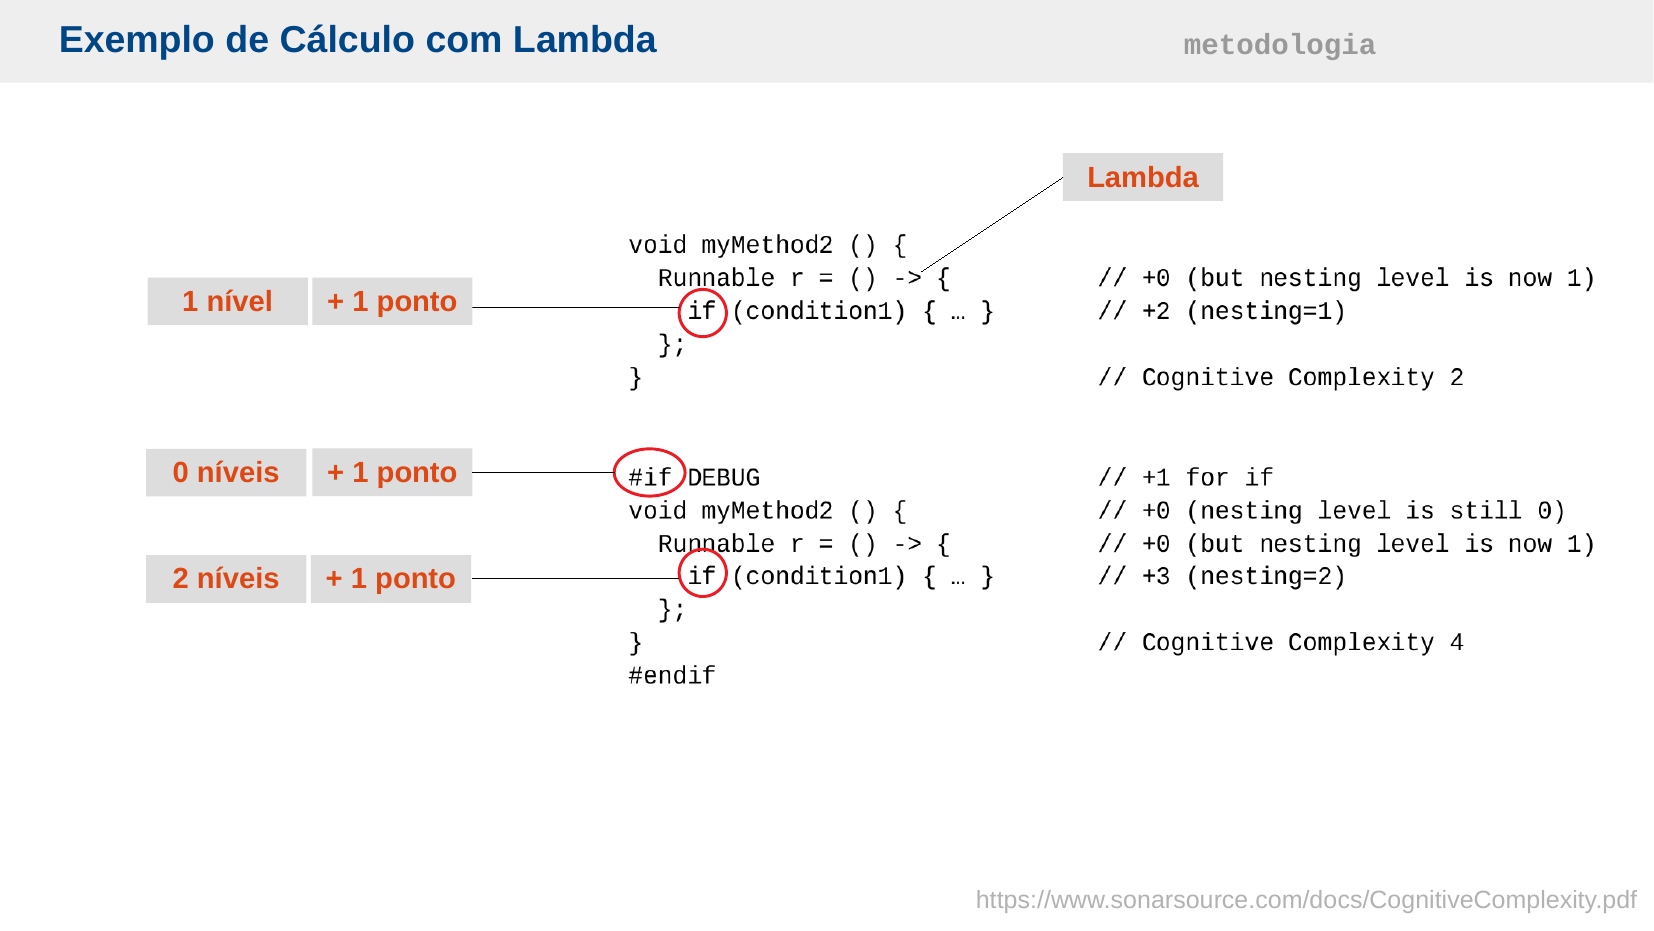

# Exemplo de Cálculo com Lambda
metodologia
Lambda
1 nível
+ 1 ponto
+ 1 ponto
0 níveis
2 níveis
+ 1 ponto
https://www.sonarsource.com/docs/CognitiveComplexity.pdf